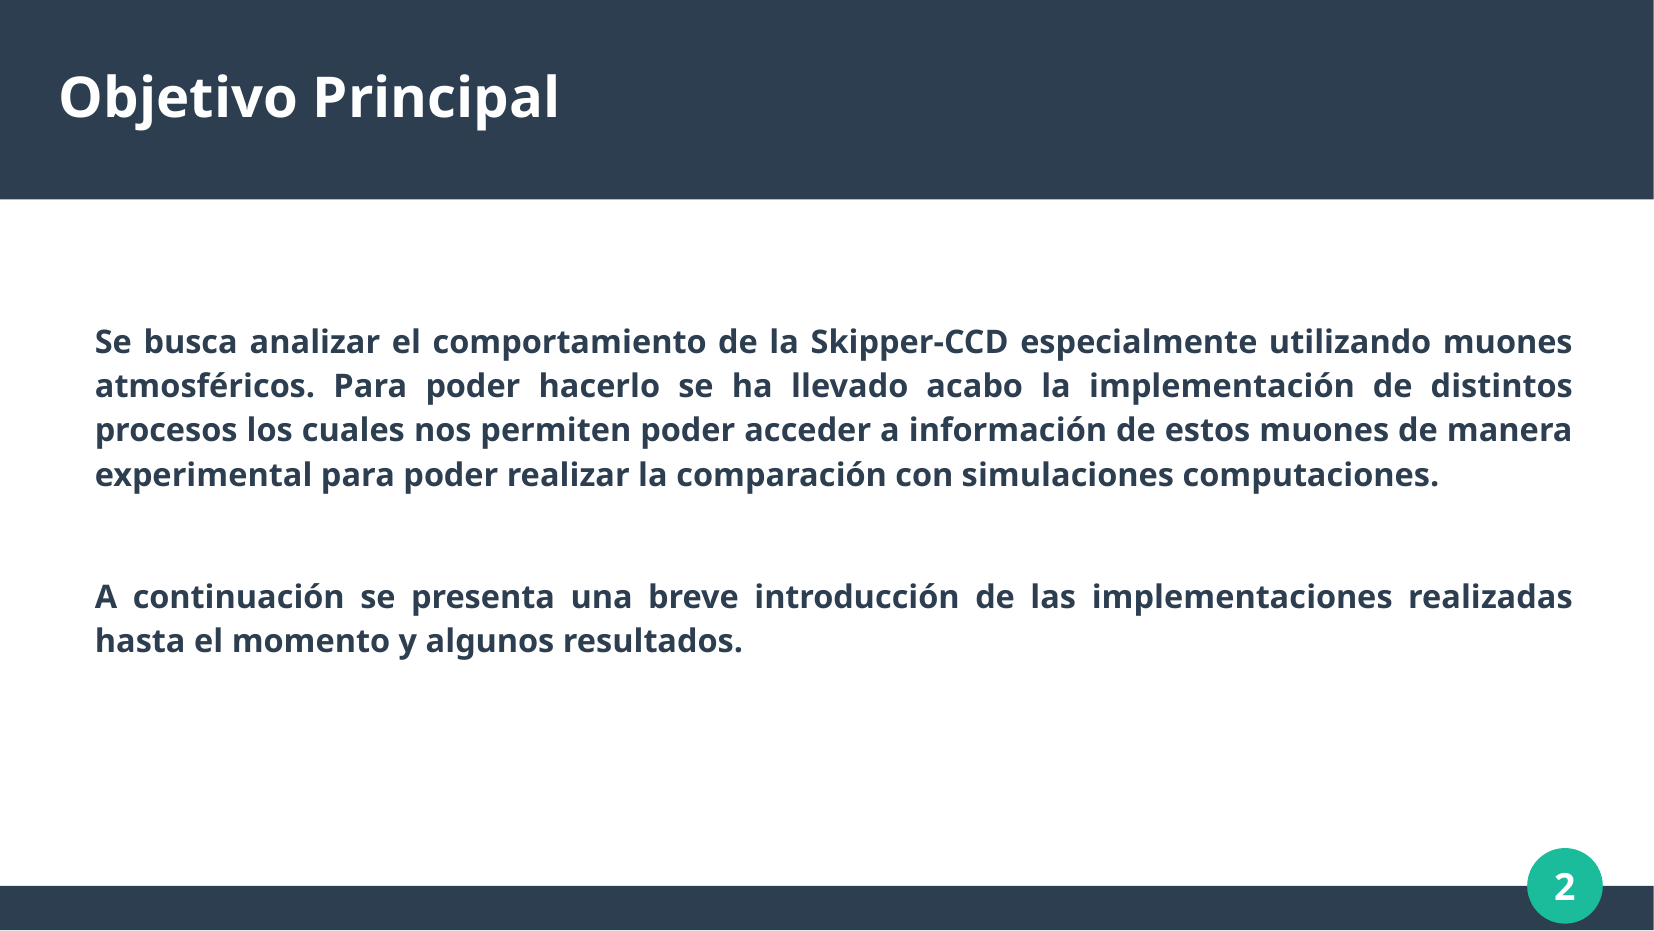

# Objetivo Principal
Se busca analizar el comportamiento de la Skipper-CCD especialmente utilizando muones atmosféricos. Para poder hacerlo se ha llevado acabo la implementación de distintos procesos los cuales nos permiten poder acceder a información de estos muones de manera experimental para poder realizar la comparación con simulaciones computaciones.
A continuación se presenta una breve introducción de las implementaciones realizadas hasta el momento y algunos resultados.